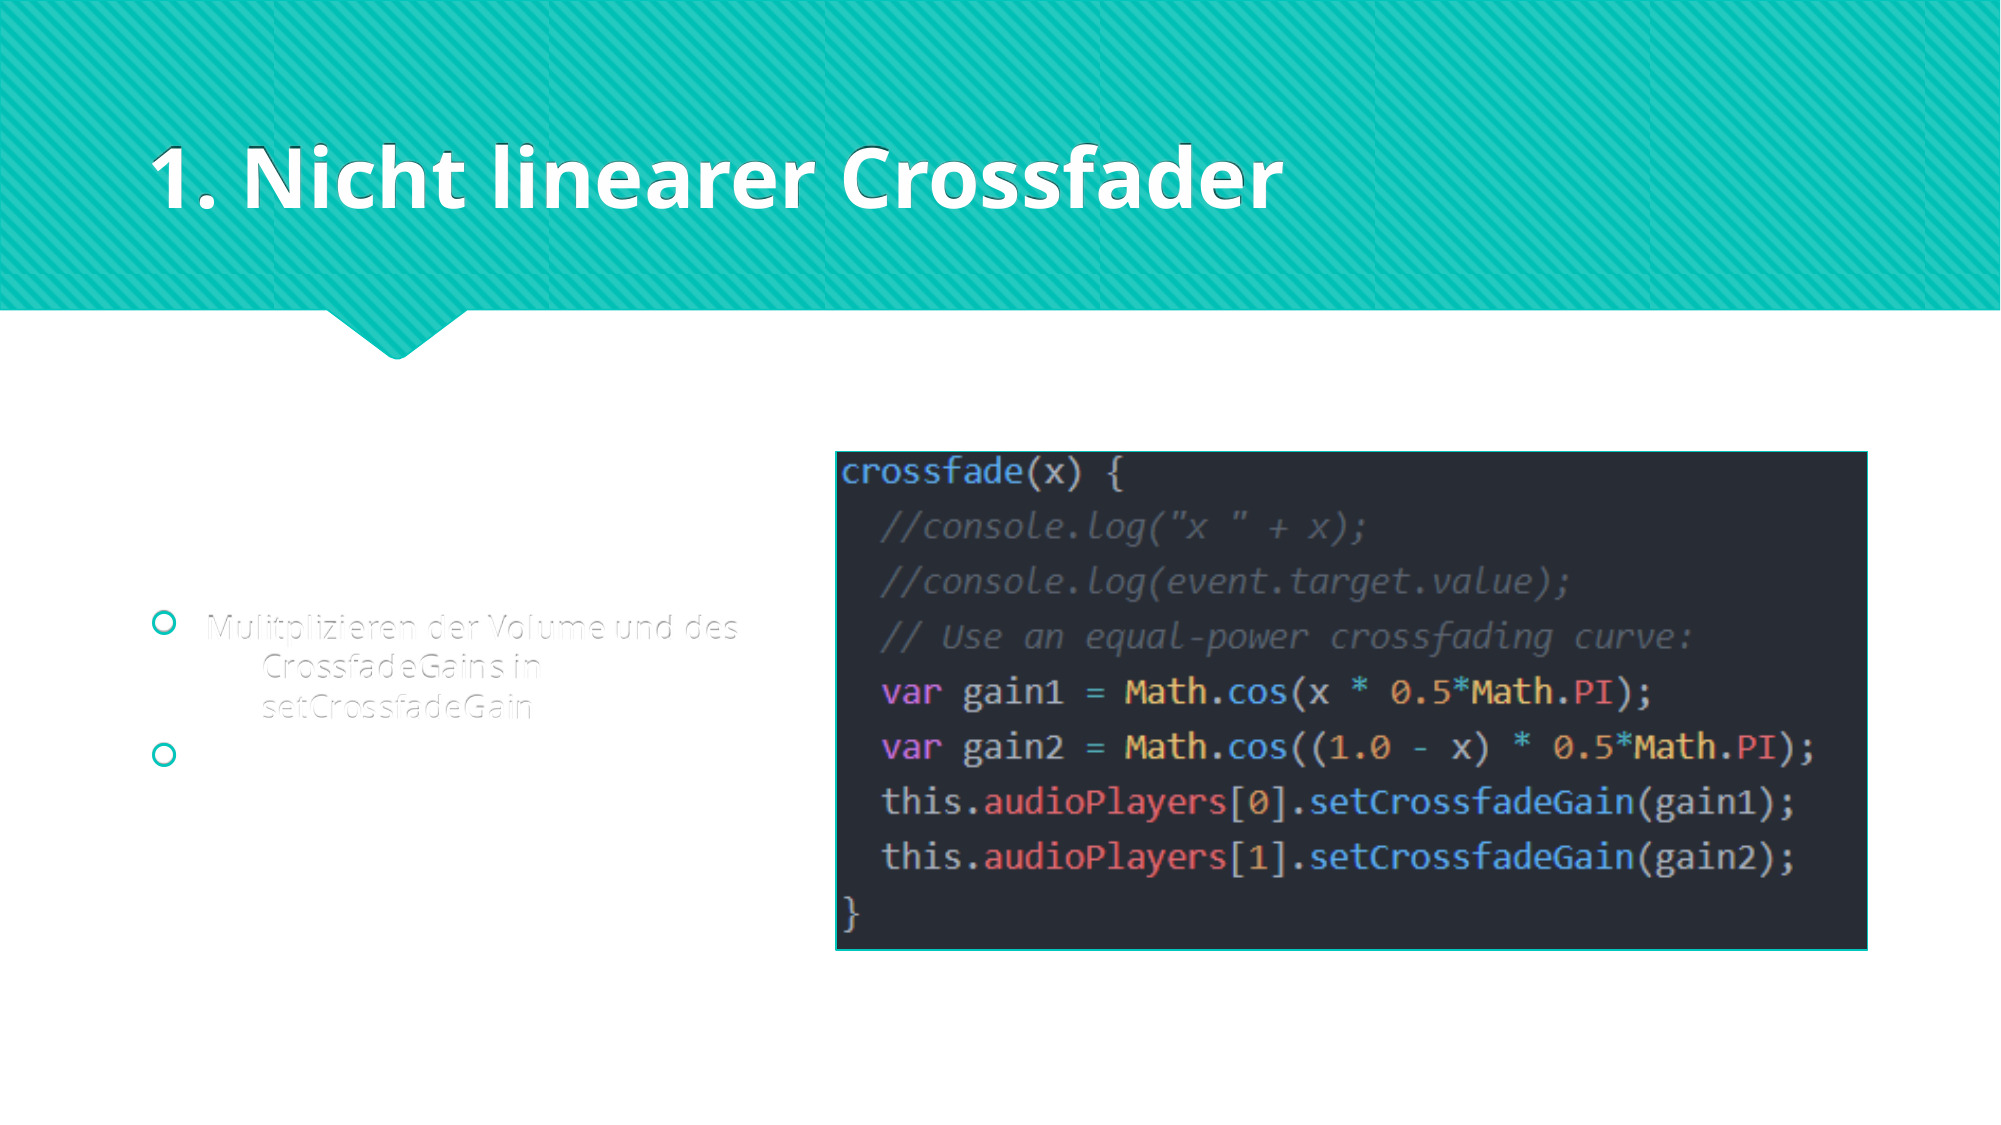

# 1. Nicht linearer Crossfader
Mulitplizieren der Volume und des CrossfadeGains in setCrossfadeGain